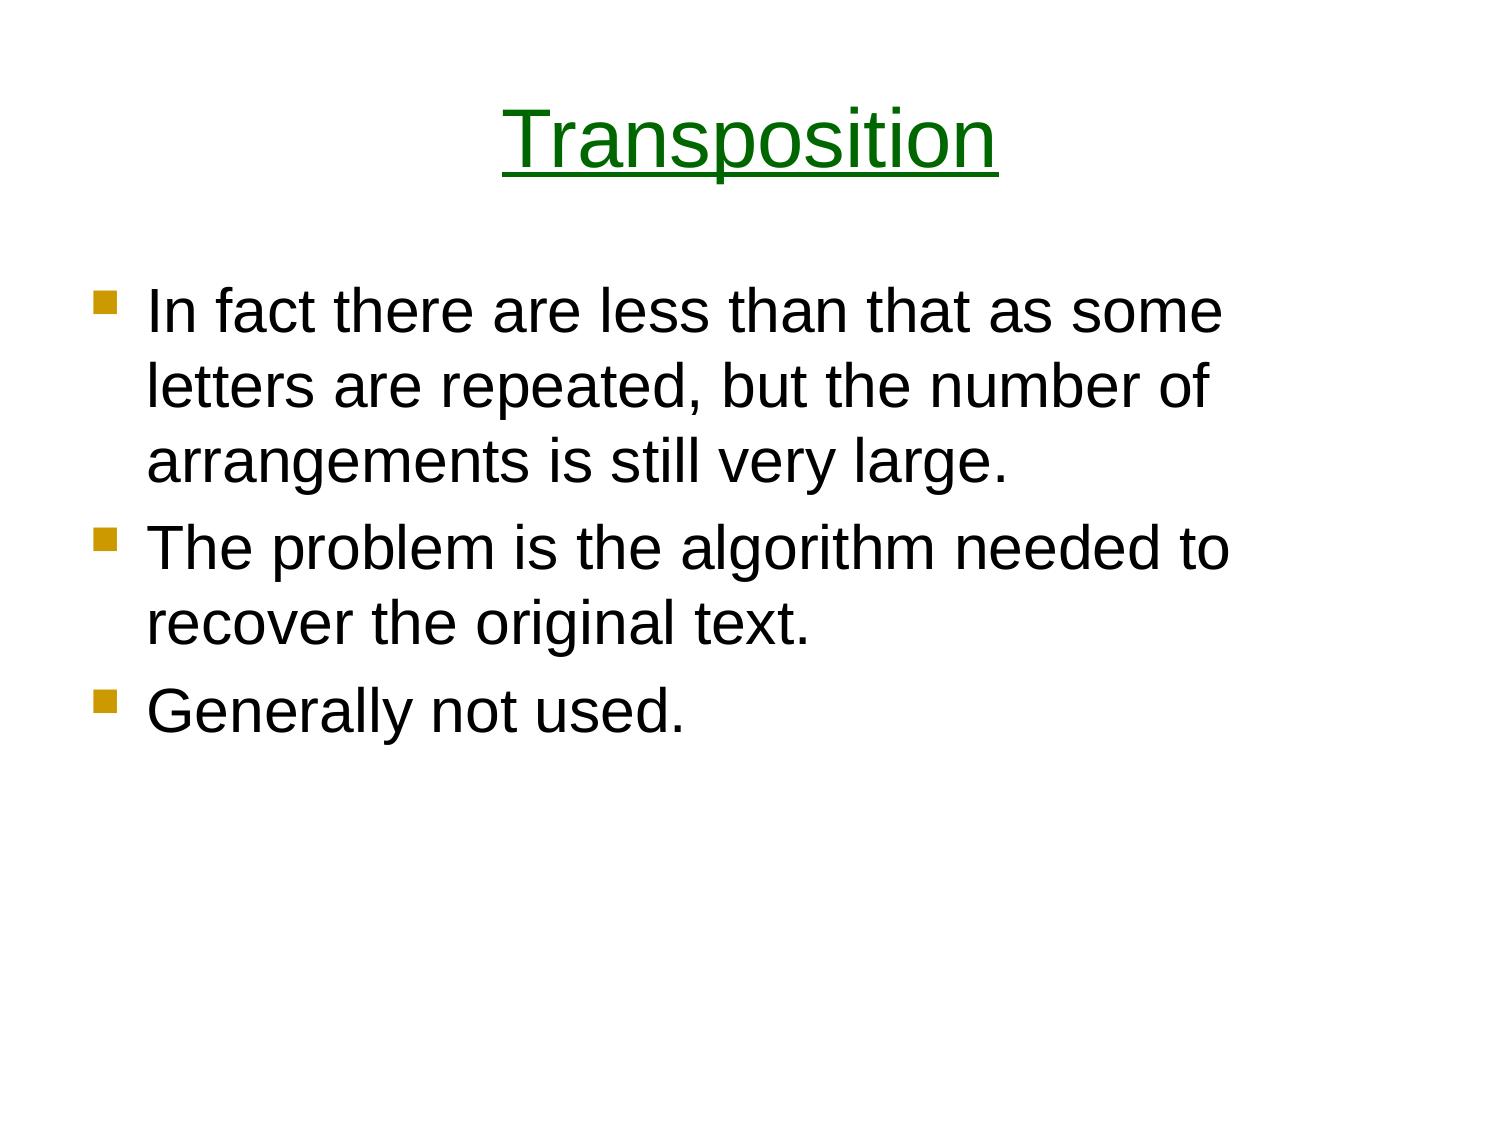

# Transposition
In fact there are less than that as some letters are repeated, but the number of arrangements is still very large.
The problem is the algorithm needed to recover the original text.
Generally not used.